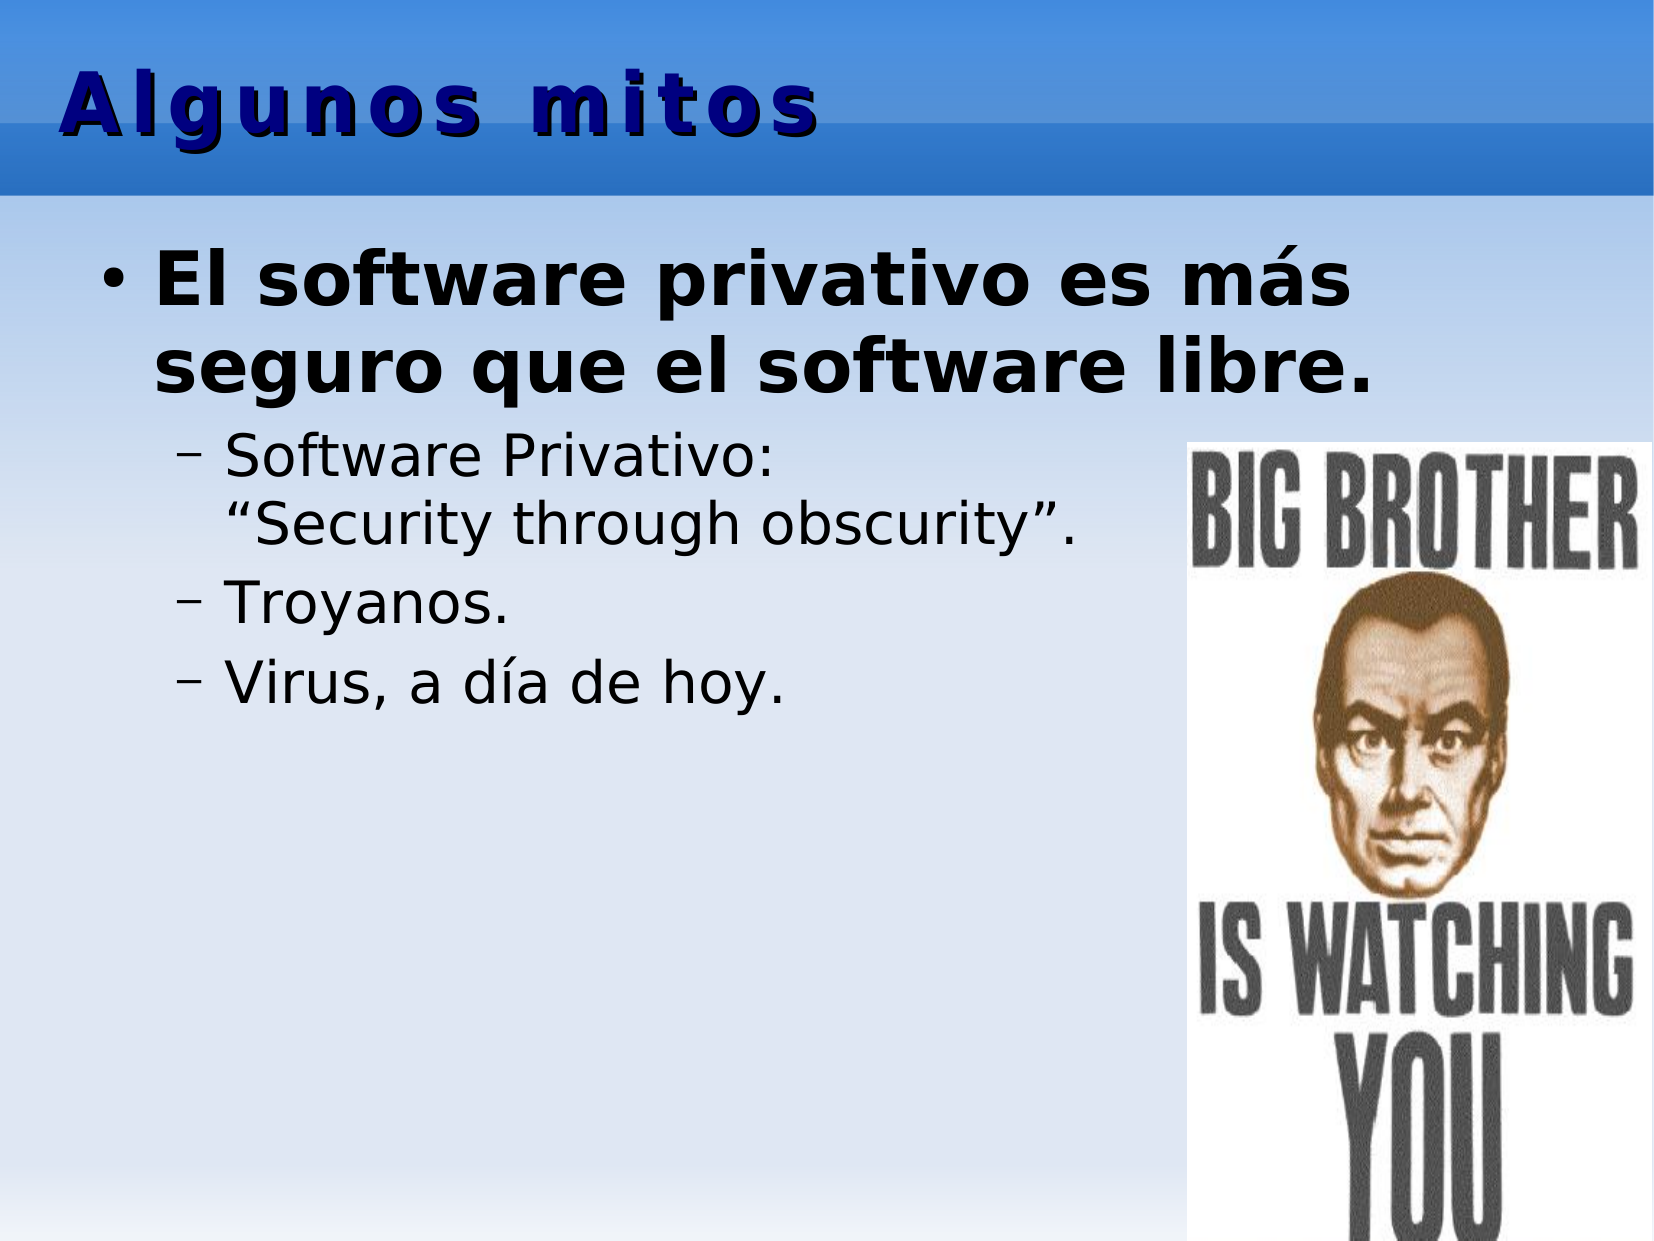

# Algunos mitos
El software privativo es más seguro que el software libre.
Software Privativo:
“Security through obscurity”.
Troyanos.
Virus, a día de hoy.